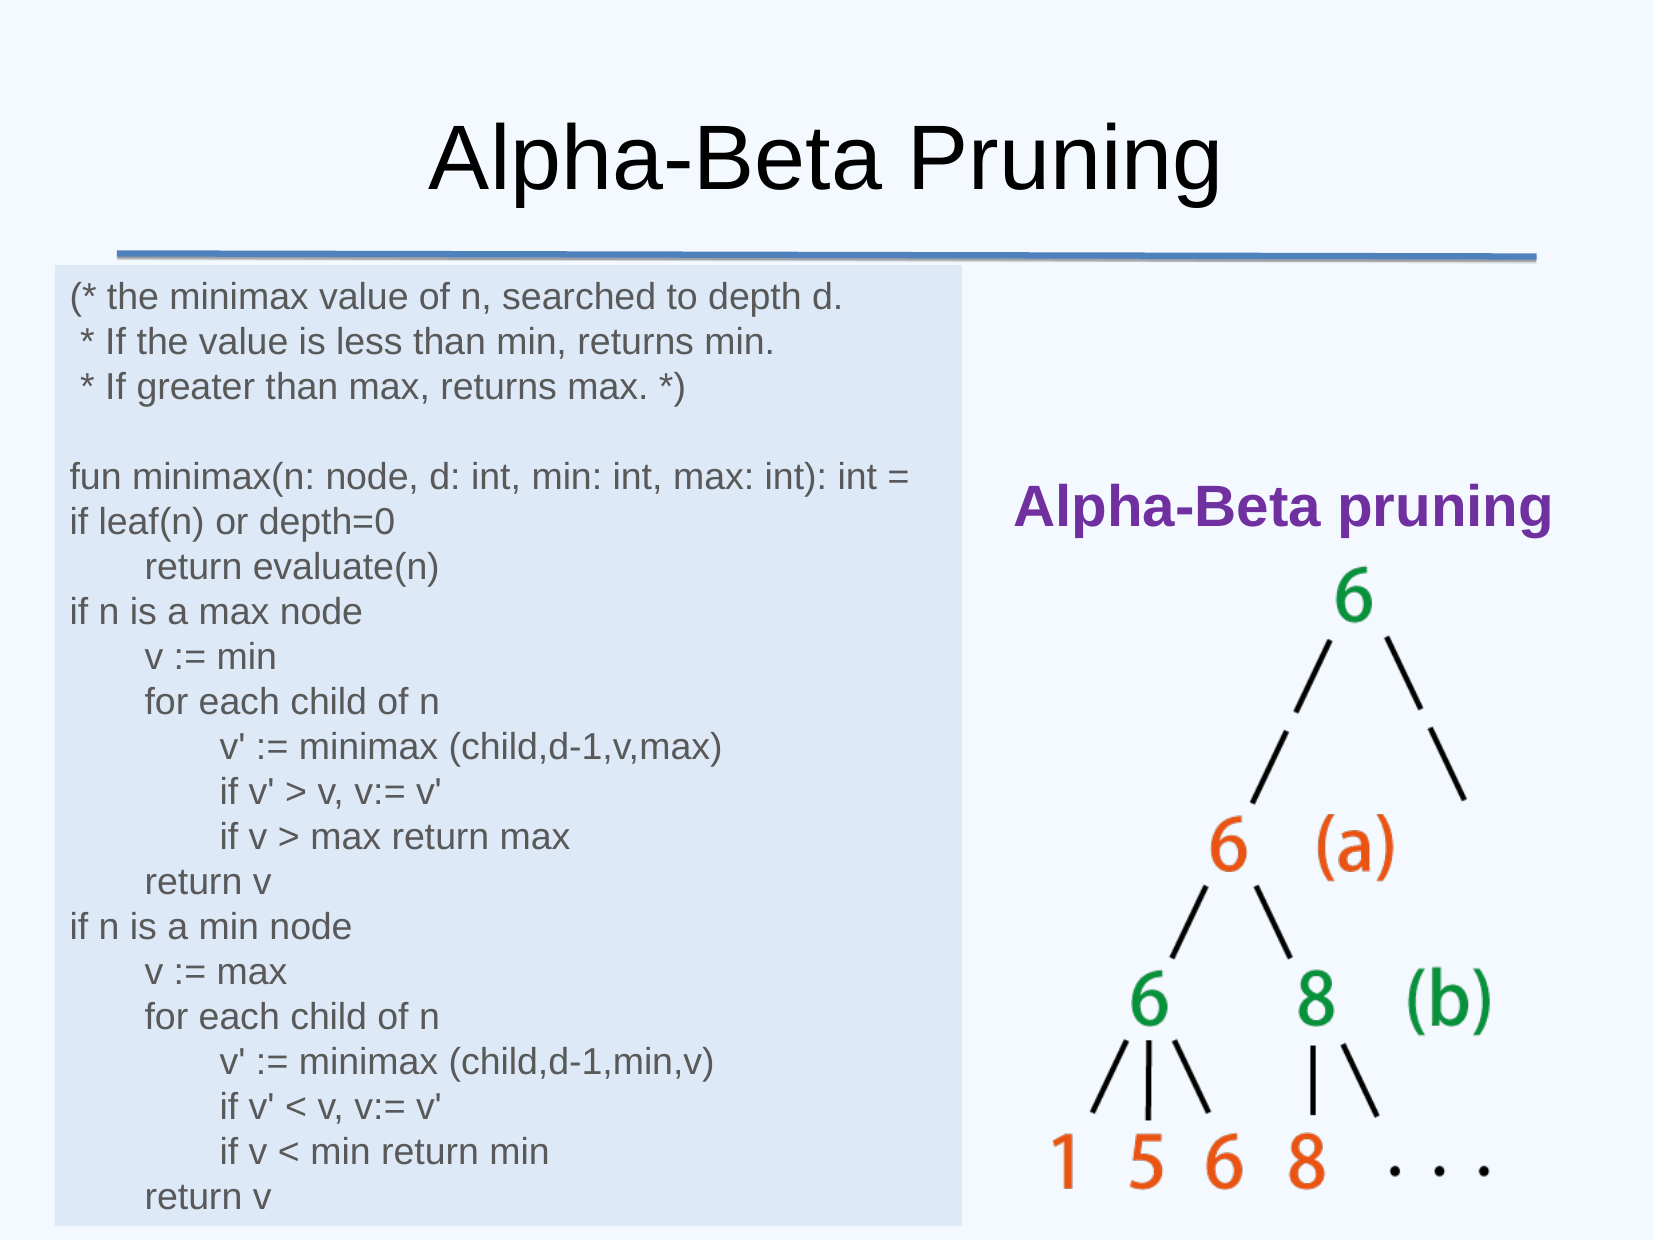

Alpha-Beta Pruning
(* the minimax value of n, searched to depth d.
 * If the value is less than min, returns min.
 * If greater than max, returns max. *)
fun minimax(n: node, d: int, min: int, max: int): int =
if leaf(n) or depth=0
	return evaluate(n)
if n is a max node
	v := min
	for each child of n
		v' := minimax (child,d-1,v,max)
		if v' > v, v:= v'
		if v > max return max
	return v
if n is a min node
	v := max
	for each child of n
		v' := minimax (child,d-1,min,v)
		if v' < v, v:= v'
		if v < min return min
	return v
Alpha-Beta pruning